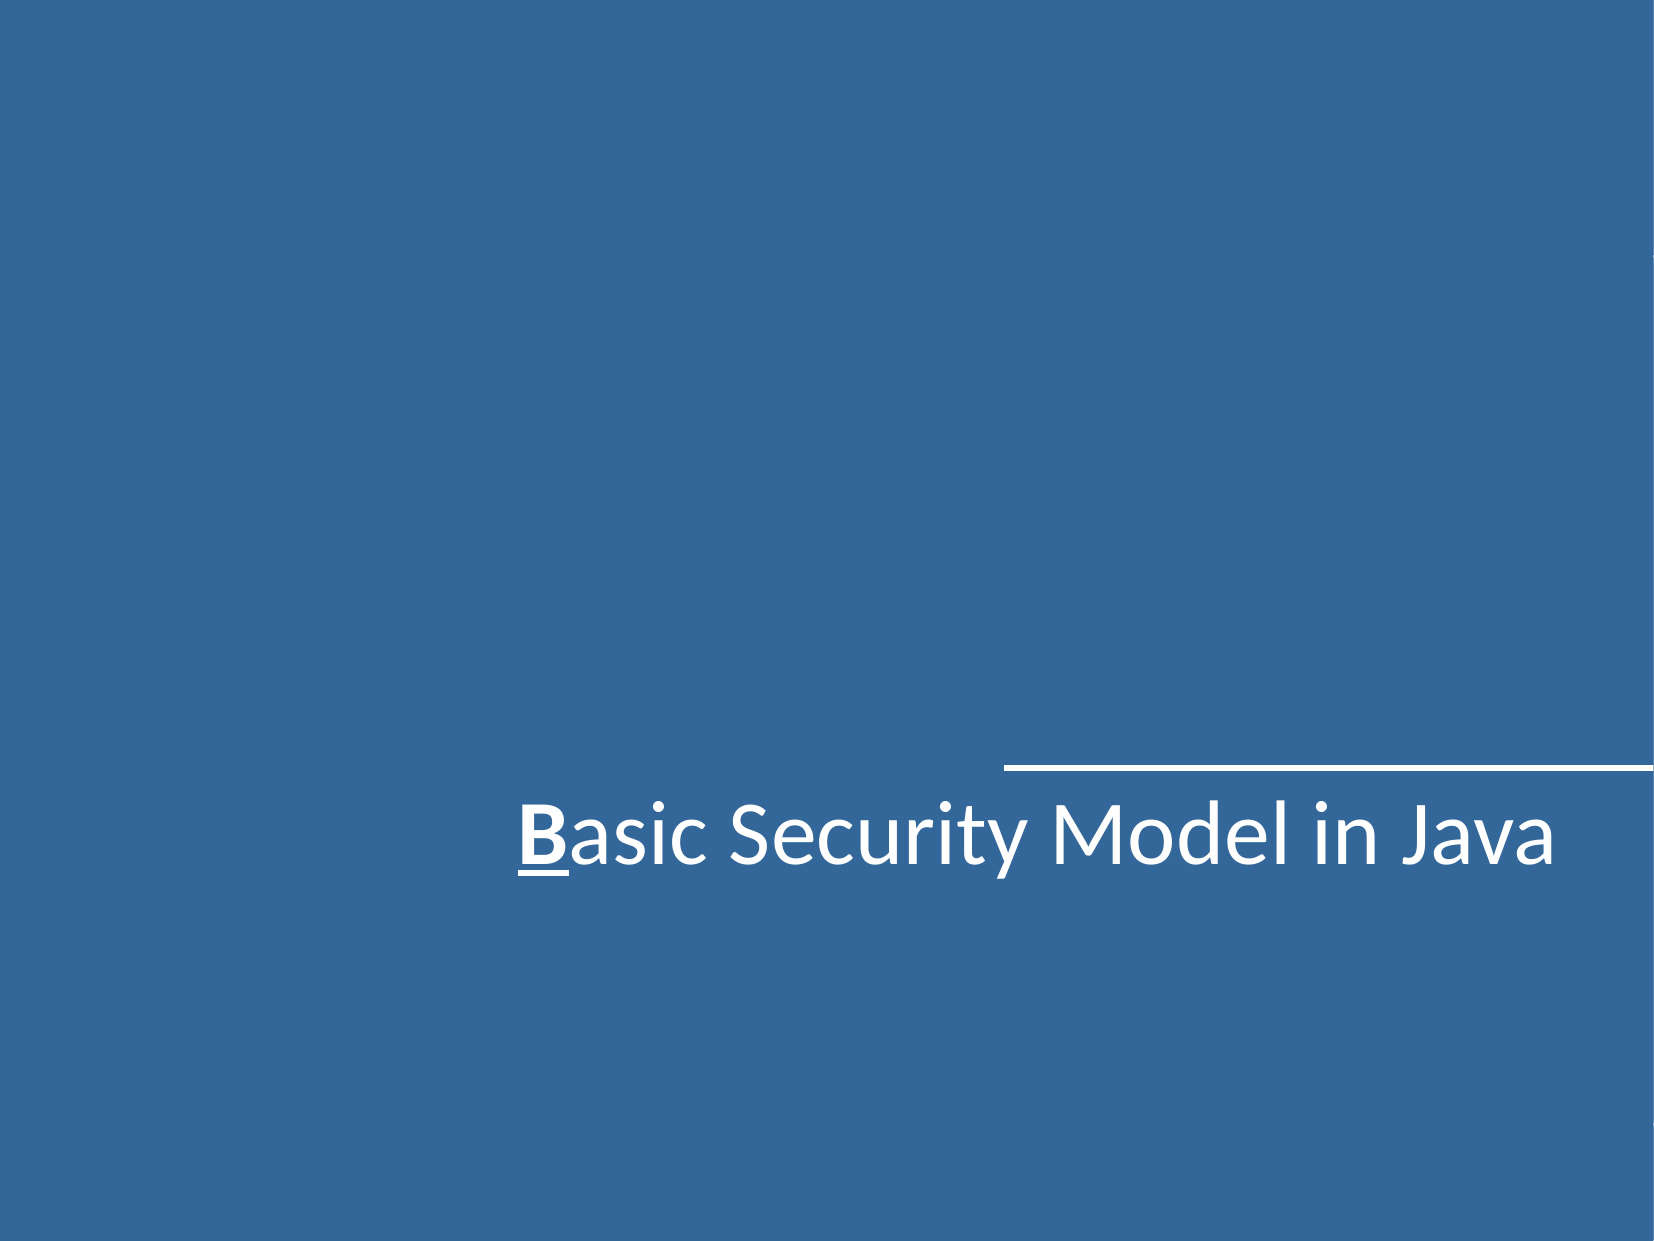

#
Basic Security Model in Java
4